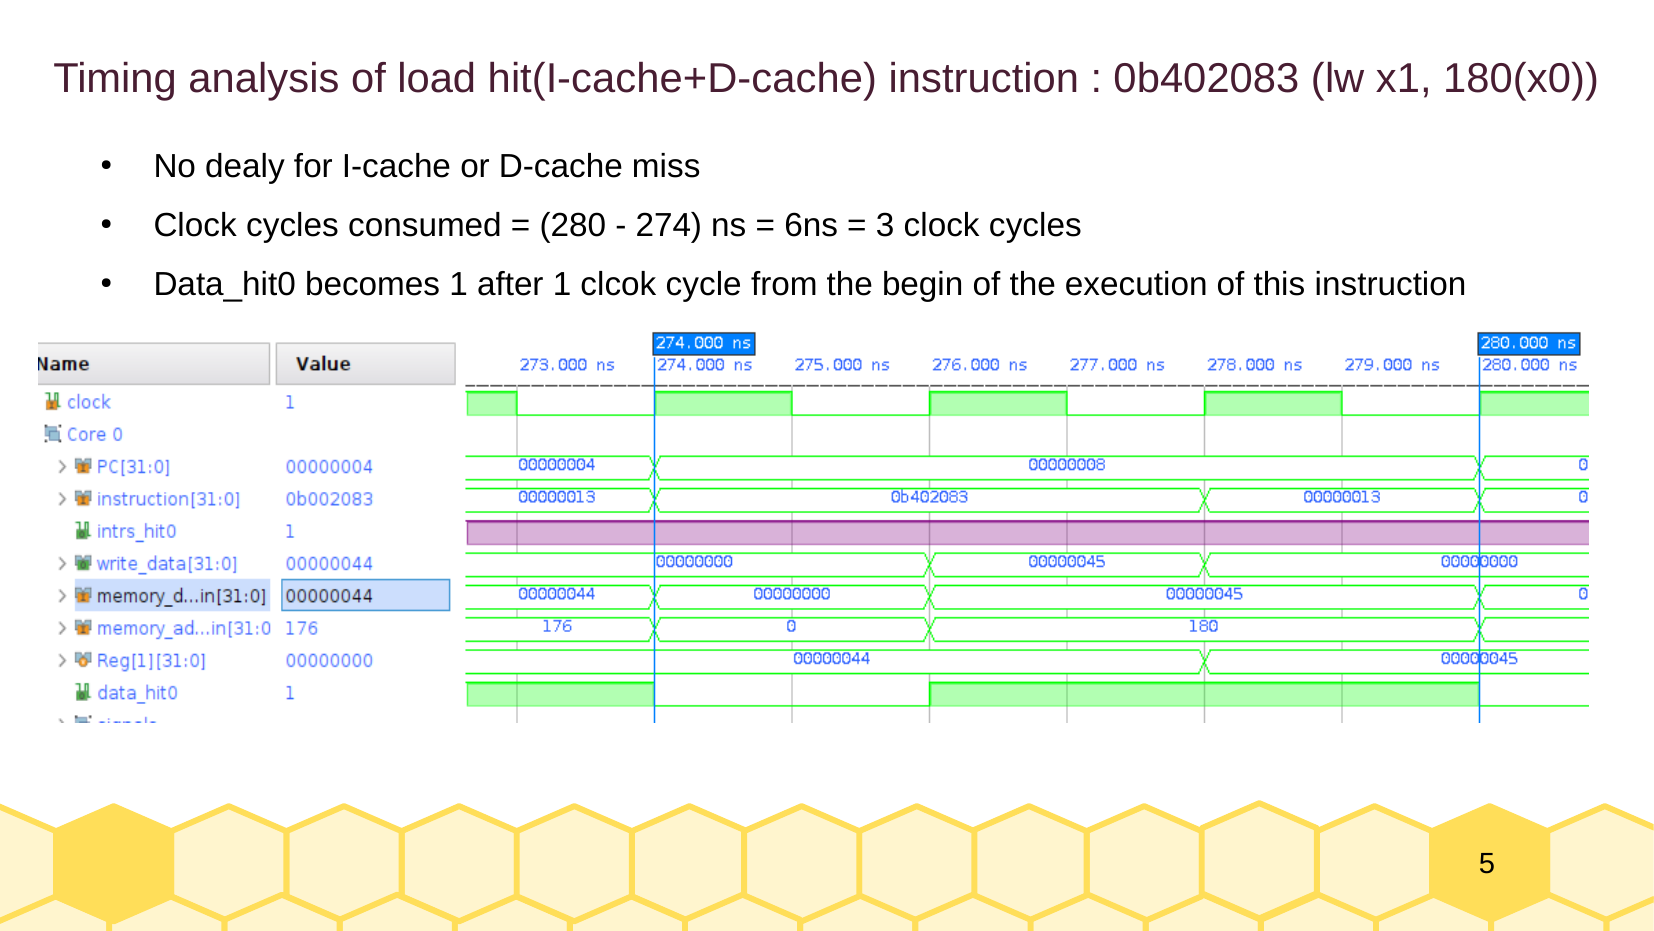

# Timing analysis of load hit(I-cache+D-cache) instruction : 0b402083 (lw x1, 180(x0))
No dealy for I-cache or D-cache miss
Clock cycles consumed = (280 - 274) ns = 6ns = 3 clock cycles
Data_hit0 becomes 1 after 1 clcok cycle from the begin of the execution of this instruction